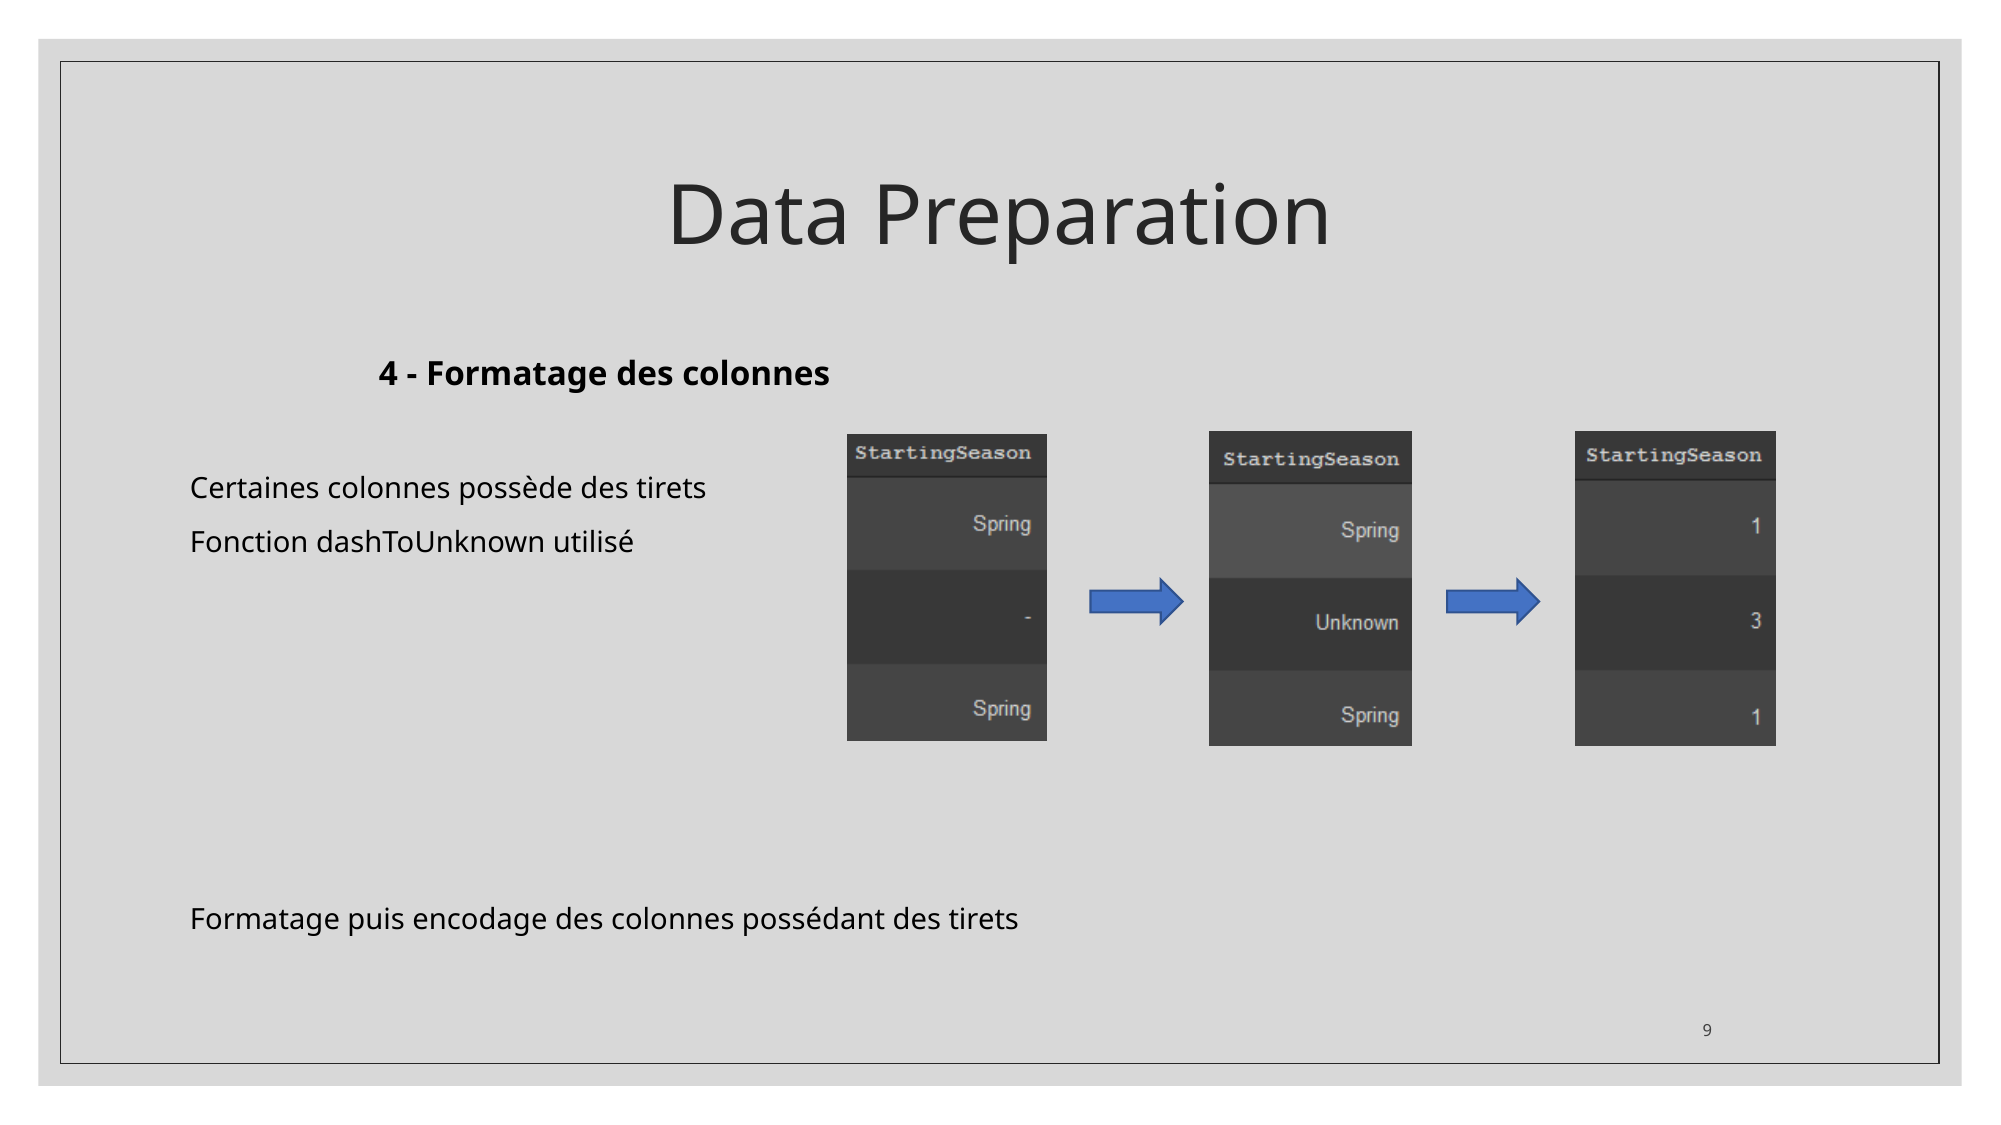

# Data Preparation
4 - Formatage des colonnes
Certaines colonnes possède des tirets
Fonction dashToUnknown utilisé
Formatage puis encodage des colonnes possédant des tirets